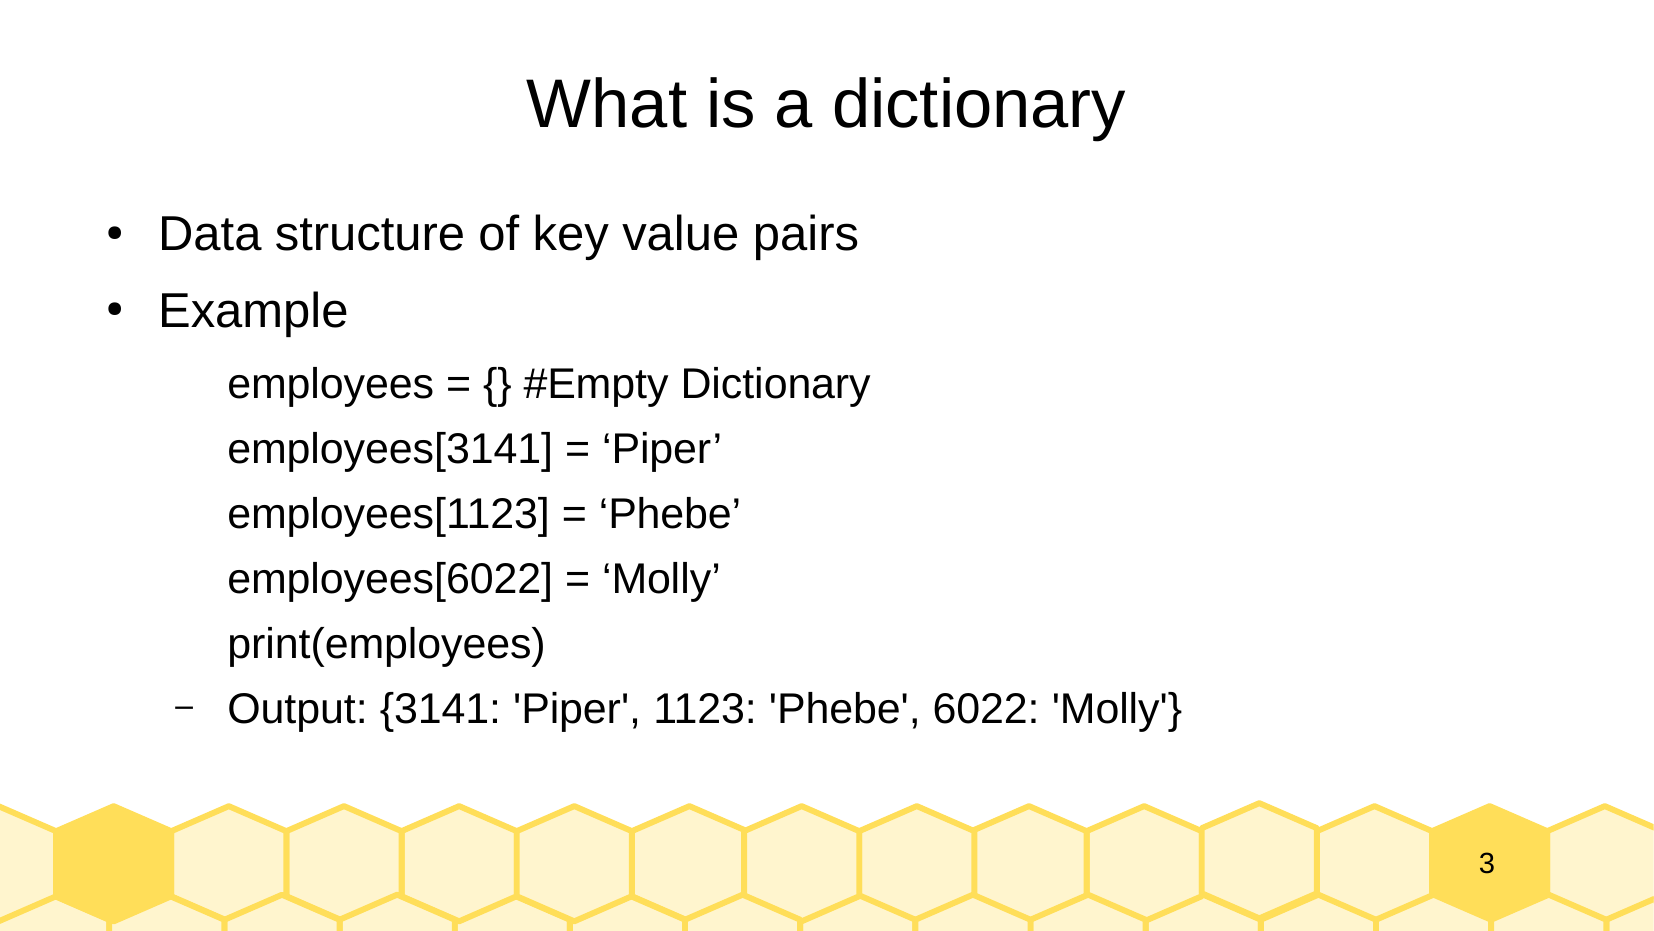

# What is a dictionary
Data structure of key value pairs
Example
employees = {} #Empty Dictionary
employees[3141] = ‘Piper’
employees[1123] = ‘Phebe’
employees[6022] = ‘Molly’
print(employees)
Output: {3141: 'Piper', 1123: 'Phebe', 6022: 'Molly'}